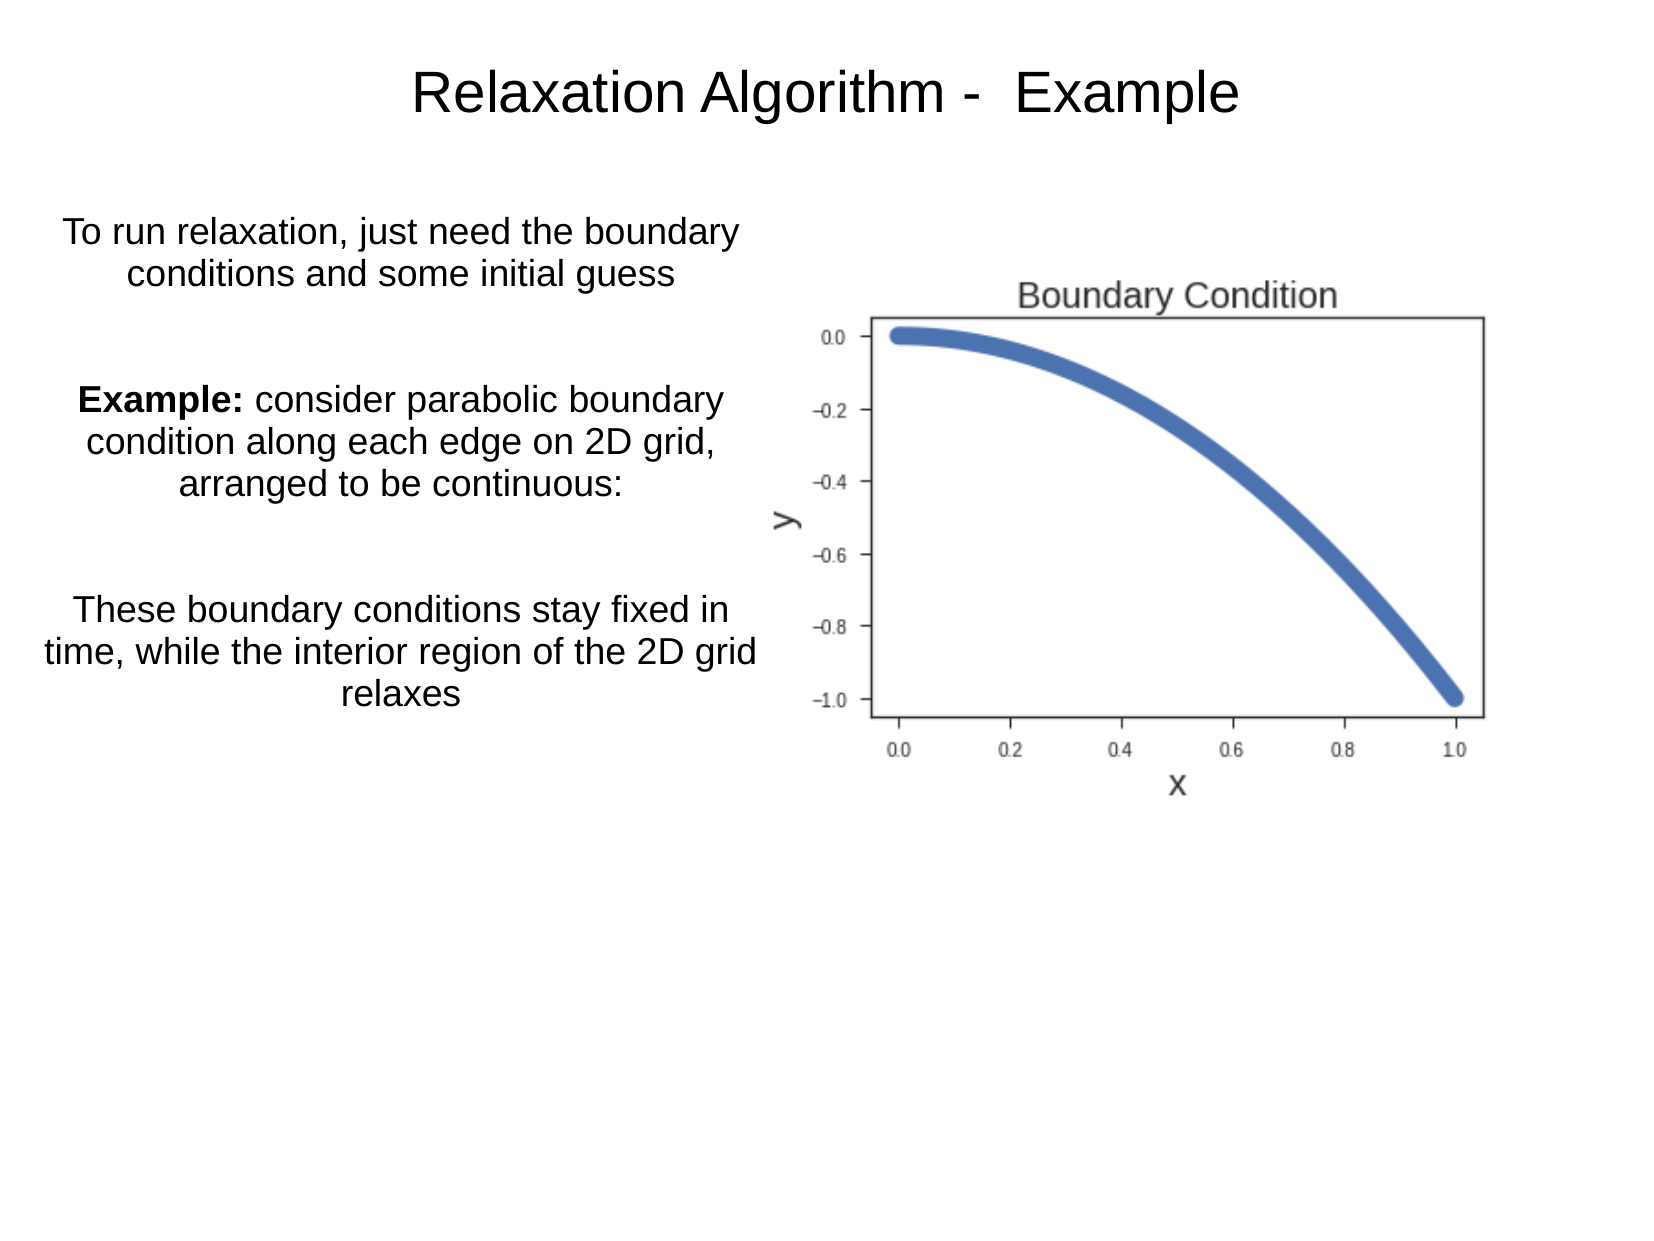

# Relaxation Algorithm - Example
To run relaxation, just need the boundary conditions and some initial guess
Example: consider parabolic boundary condition along each edge on 2D grid, arranged to be continuous:
These boundary conditions stay fixed in time, while the interior region of the 2D grid relaxes